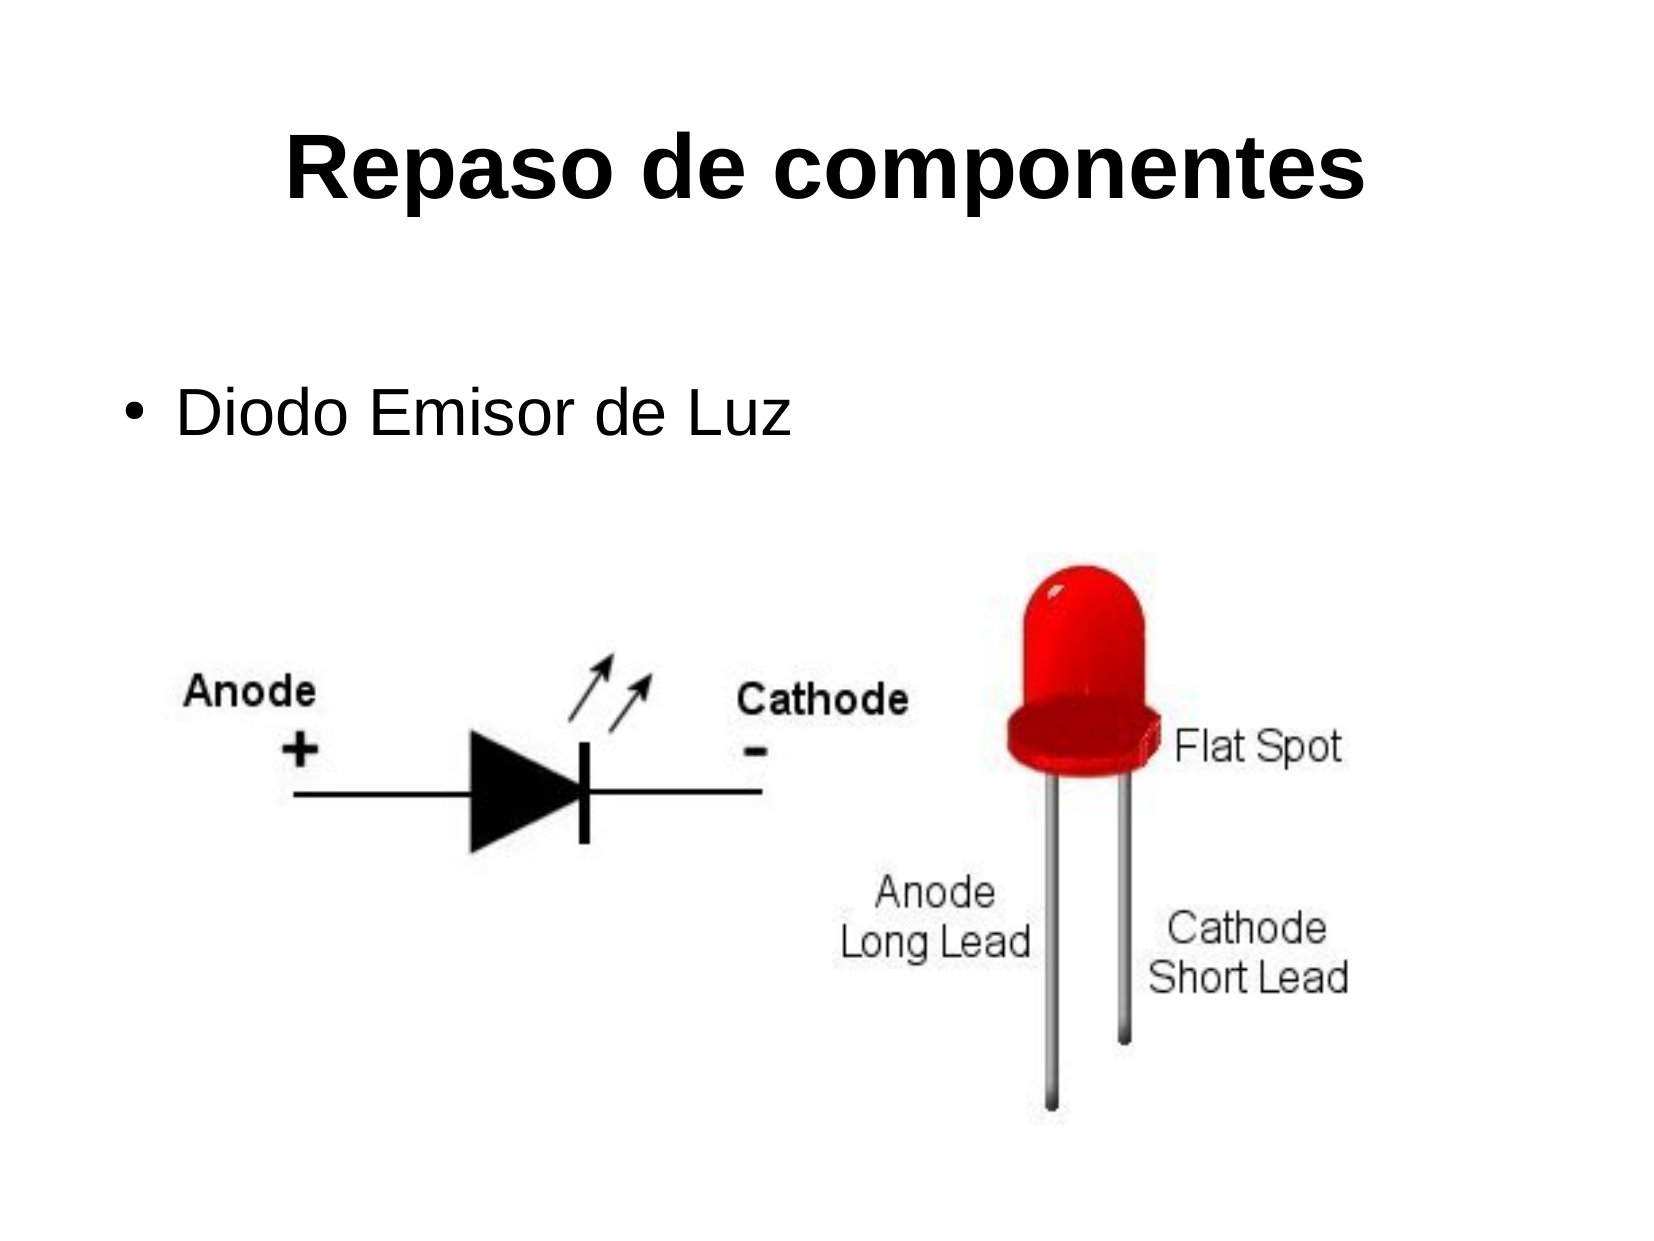

# Repaso de componentes
Diodo Emisor de Luz